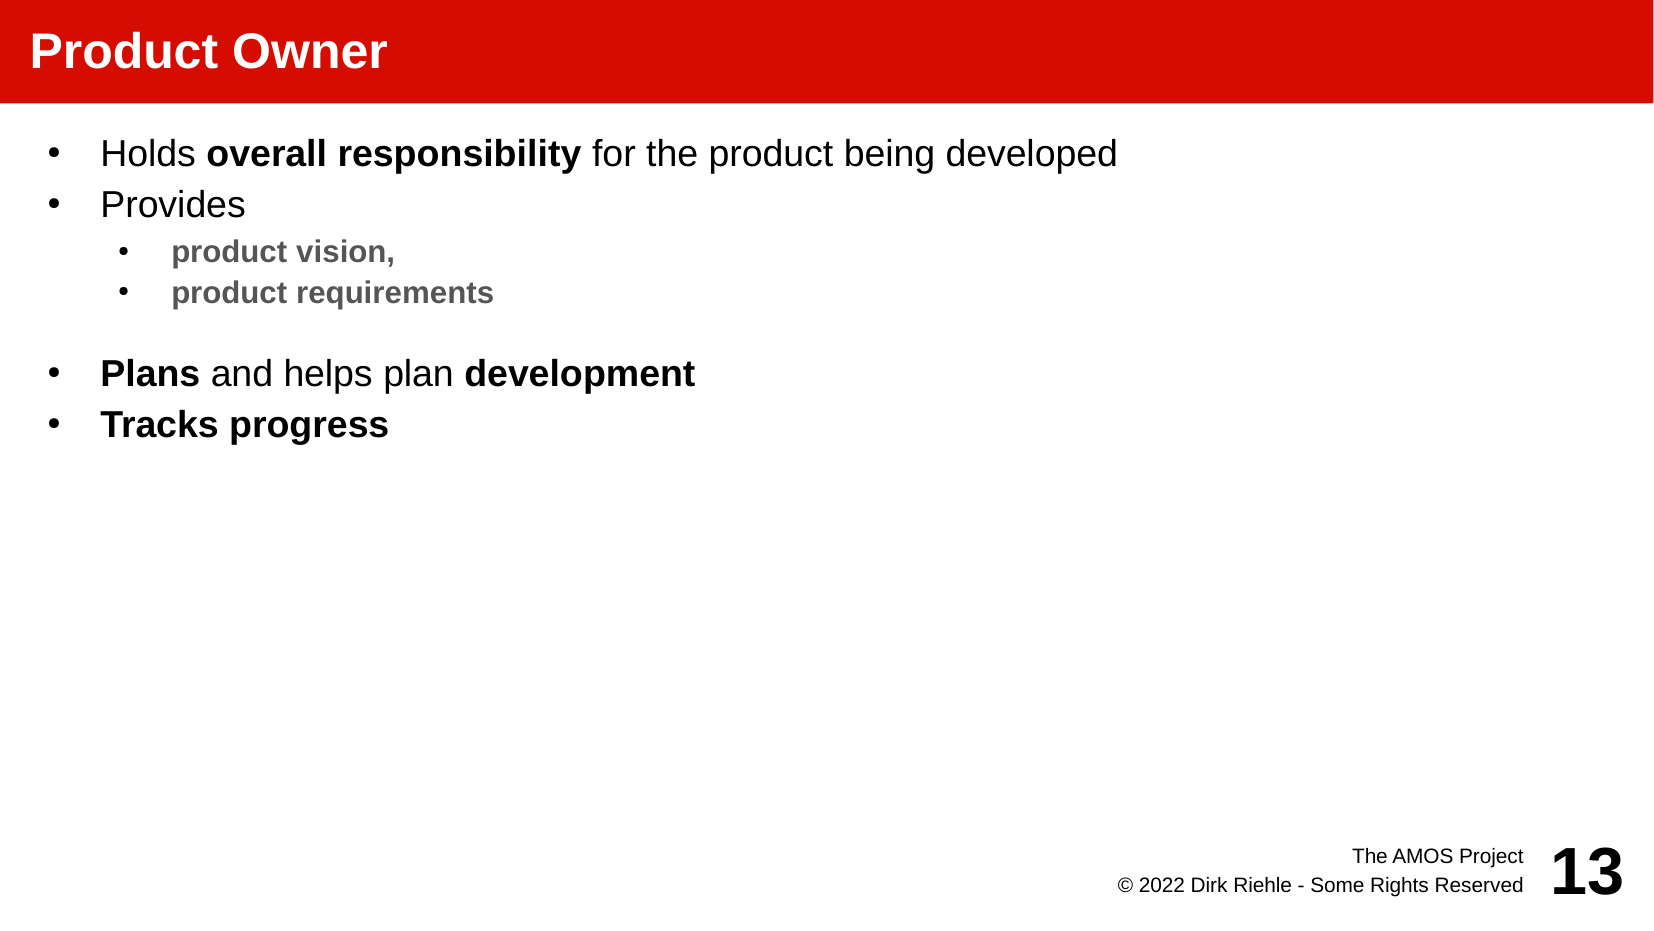

# Product Owner
Holds overall responsibility for the product being developed
Provides
product vision,
product requirements
Plans and helps plan development
Tracks progress
The AMOS Project
13
© 2022 Dirk Riehle - Some Rights Reserved